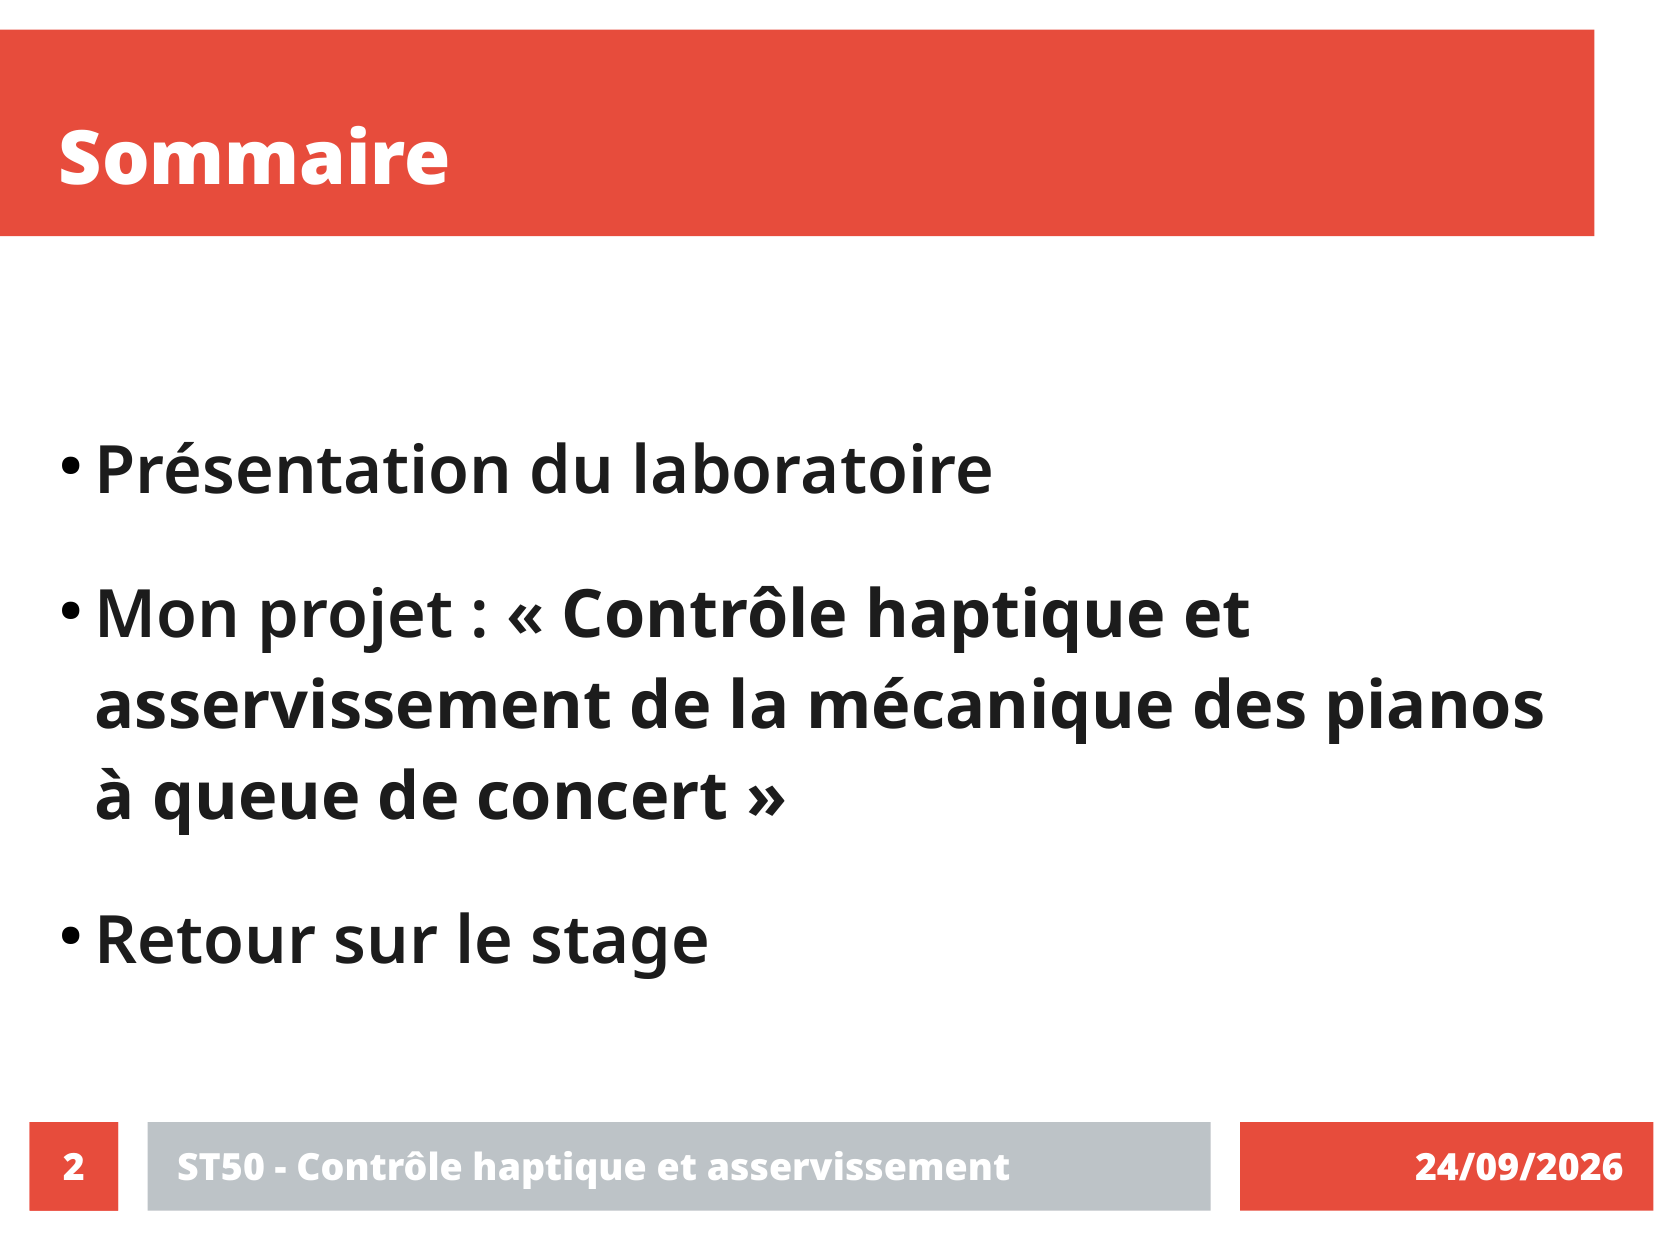

# Sommaire
Présentation du laboratoire
Mon projet : « Contrôle haptique et asservissement de la mécanique des pianos à queue de concert »
Retour sur le stage
2
ST50 - Contrôle haptique et asservissement